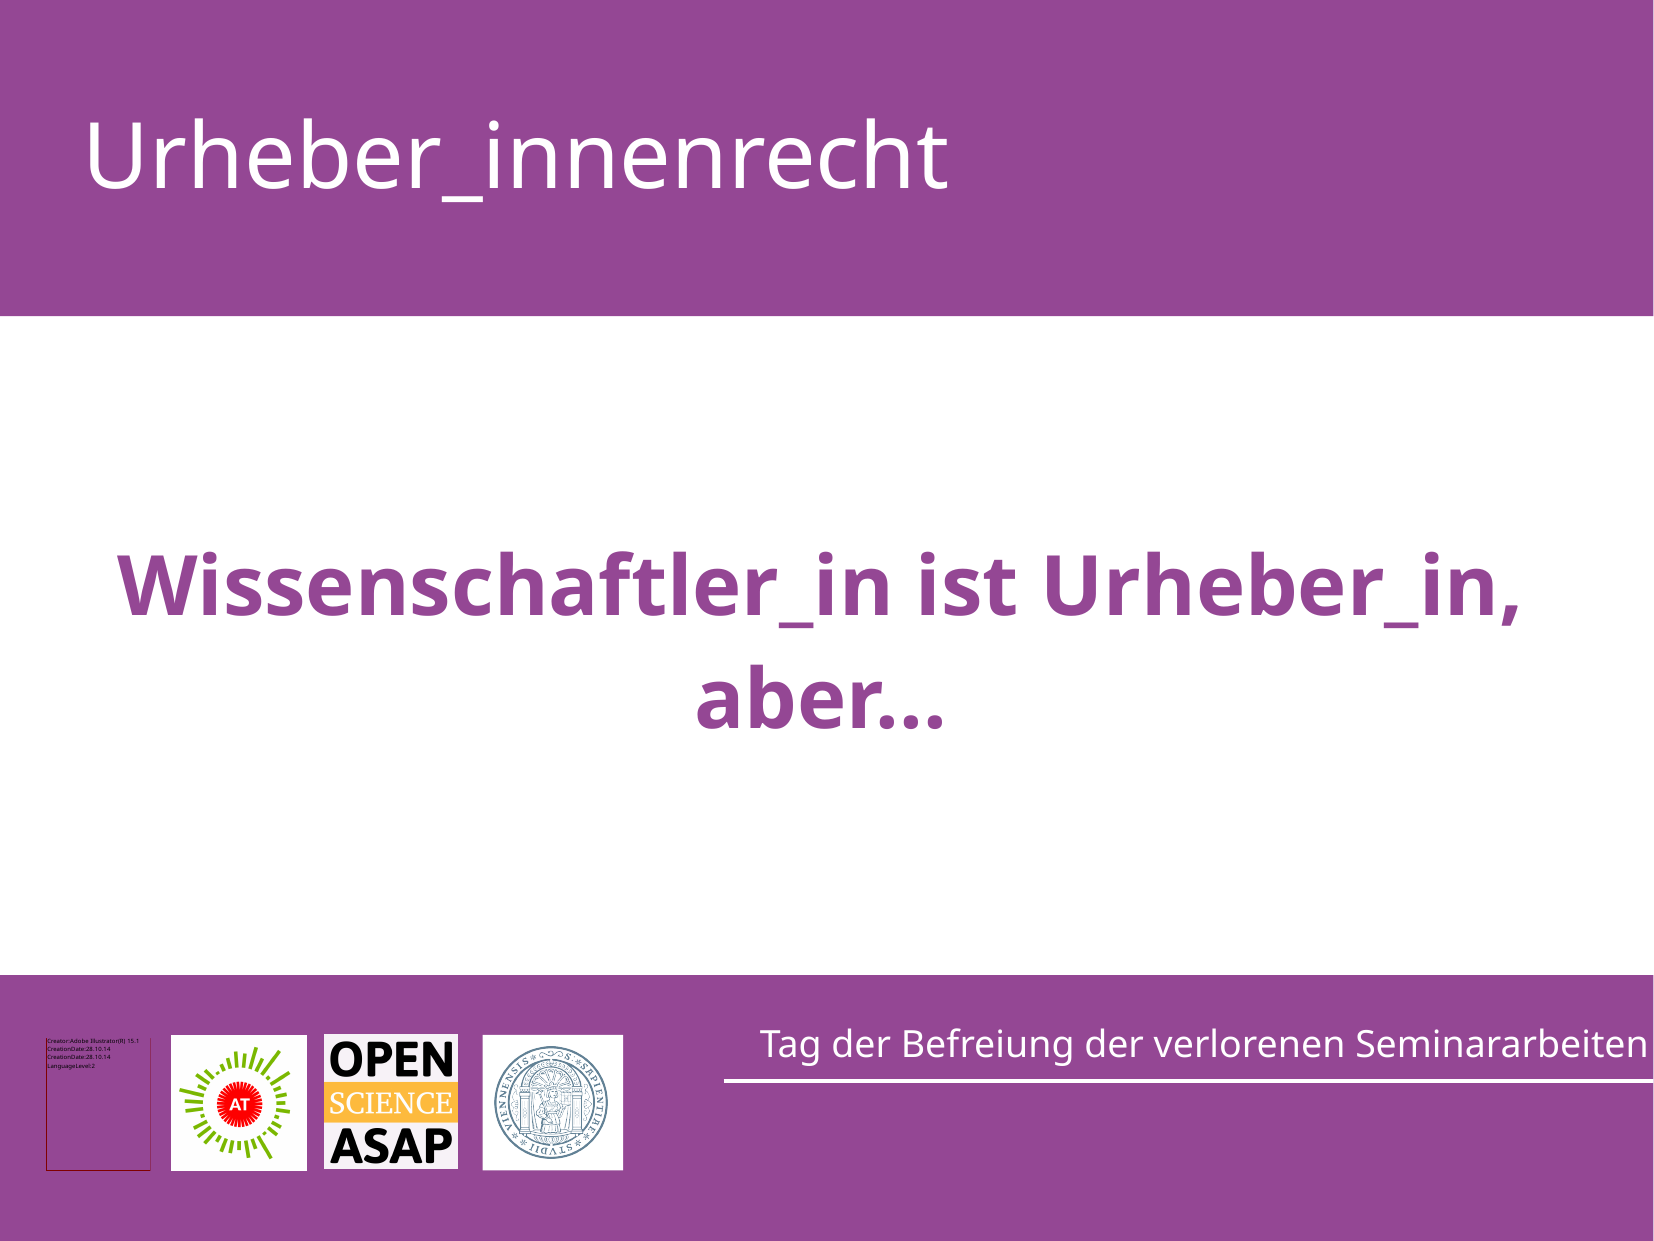

# Urheber_innenrecht
Wissenschaftler_in ist Urheber_in,
aber...
Tag der Befreiung der verlorenen Seminararbeiten